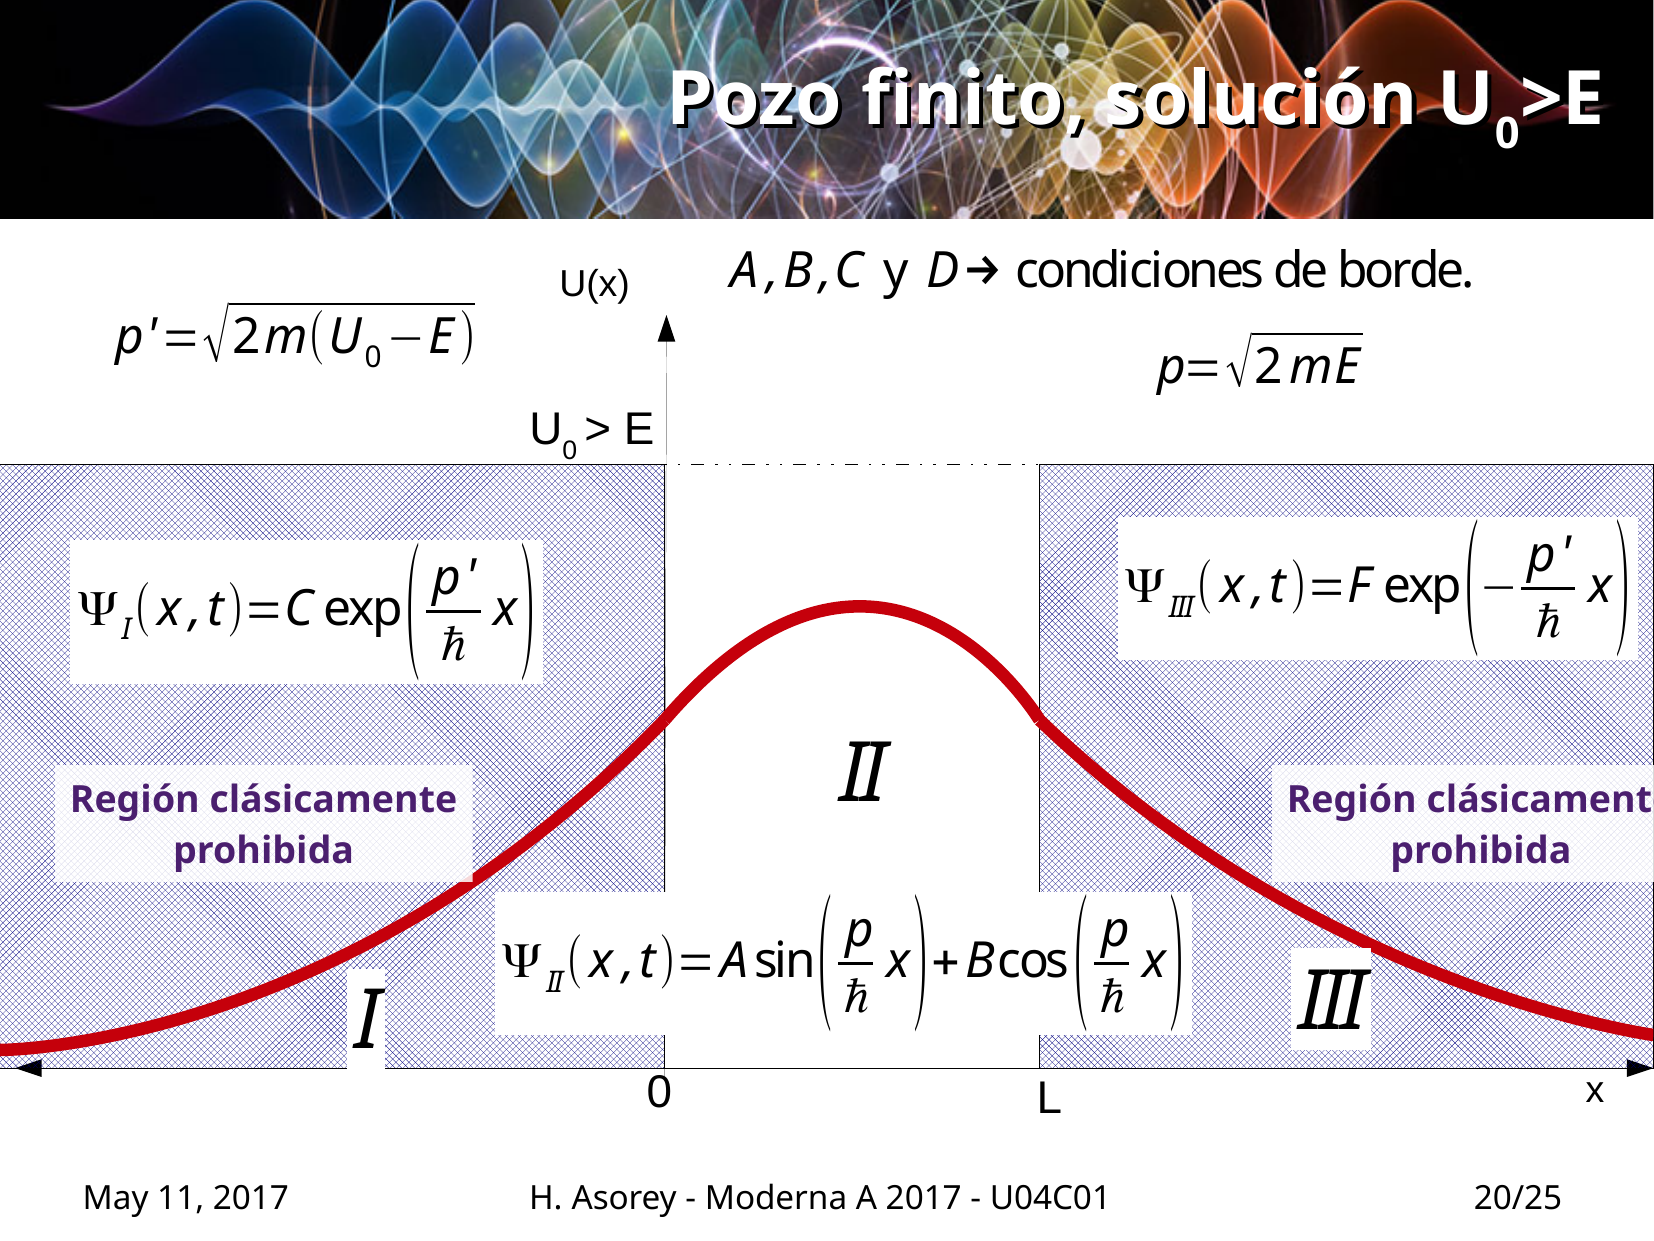

# Pozo finito, solución U0>E
U(x)
U0 > E
Región clásicamente
prohibida
Región clásicamente
prohibida
0
x
L
May 11, 2017
H. Asorey - Moderna A 2017 - U04C01
20